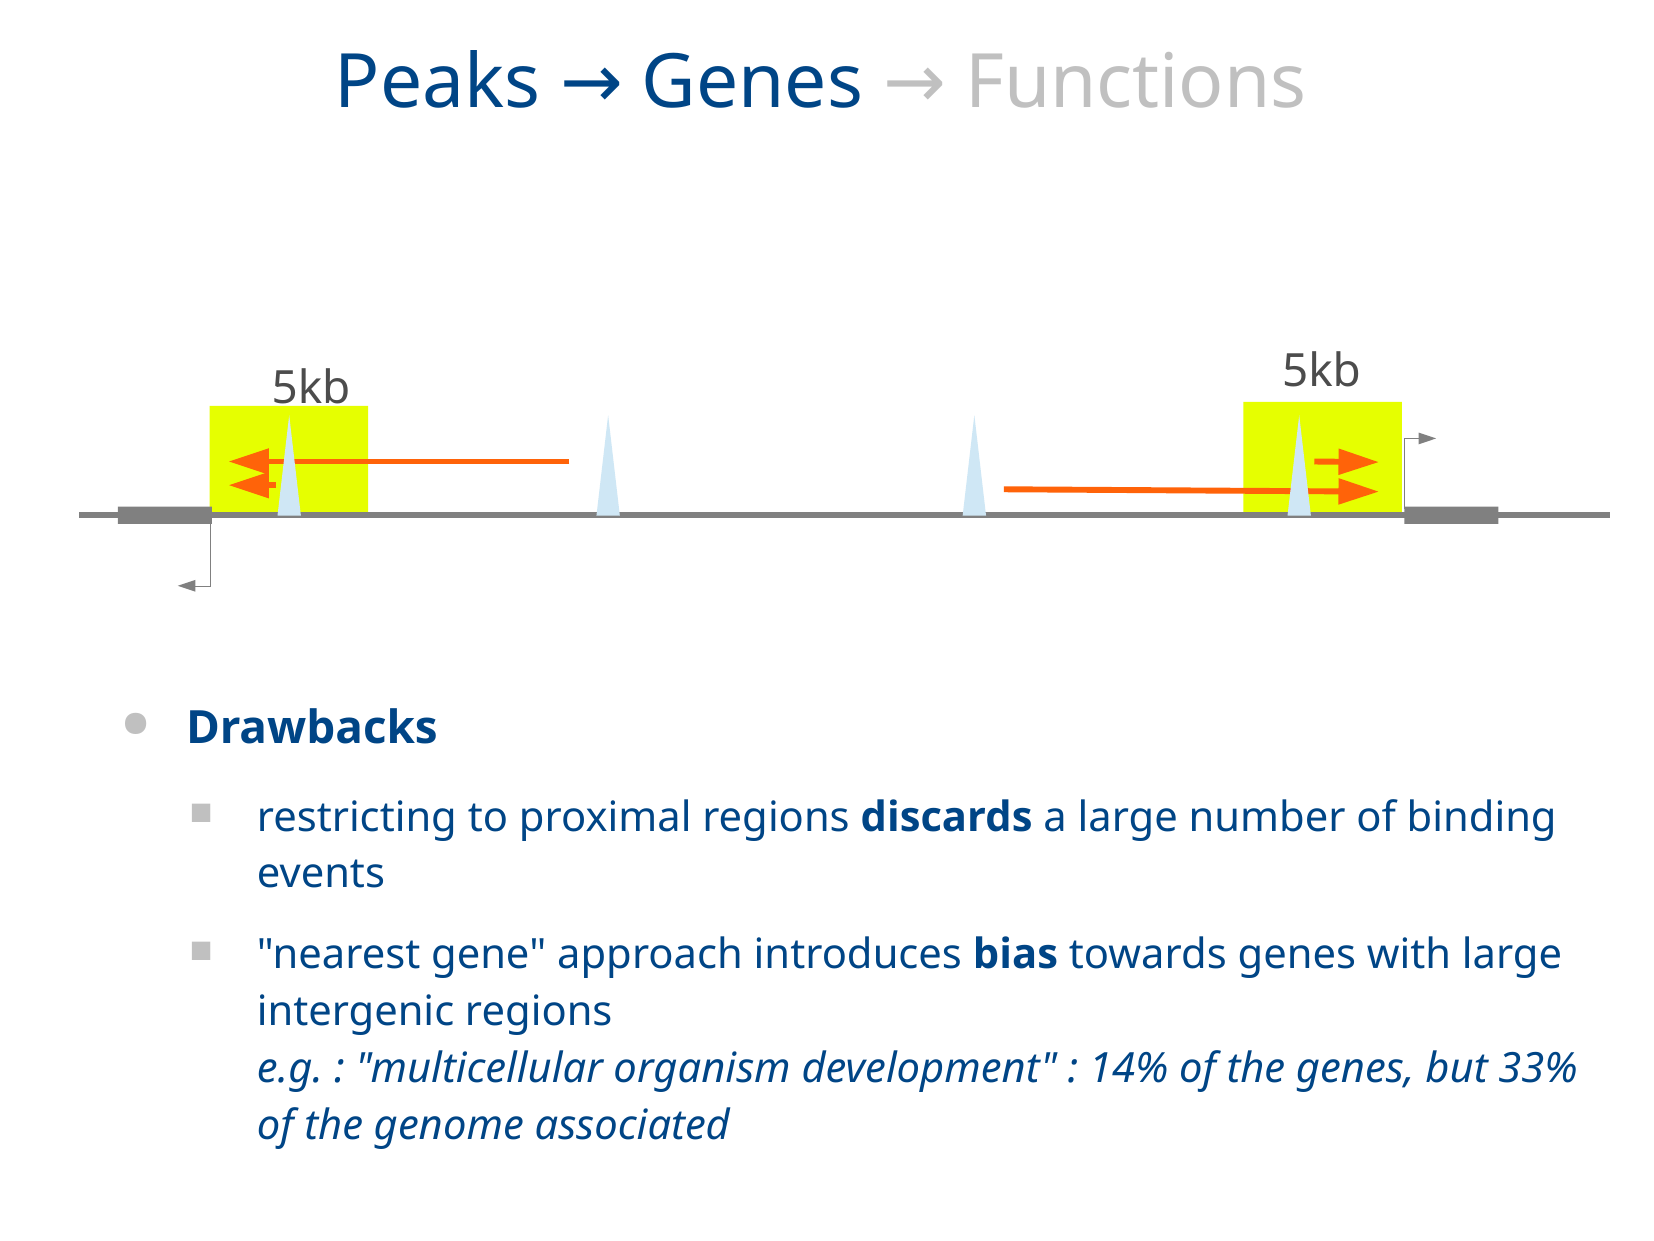

# Peaks → Genes → Functions
5kb
5kb
Drawbacks
restricting to proximal regions discards a large number of binding events
"nearest gene" approach introduces bias towards genes with large intergenic regions
e.g. : "multicellular organism development" : 14% of the genes, but 33% of the genome associated